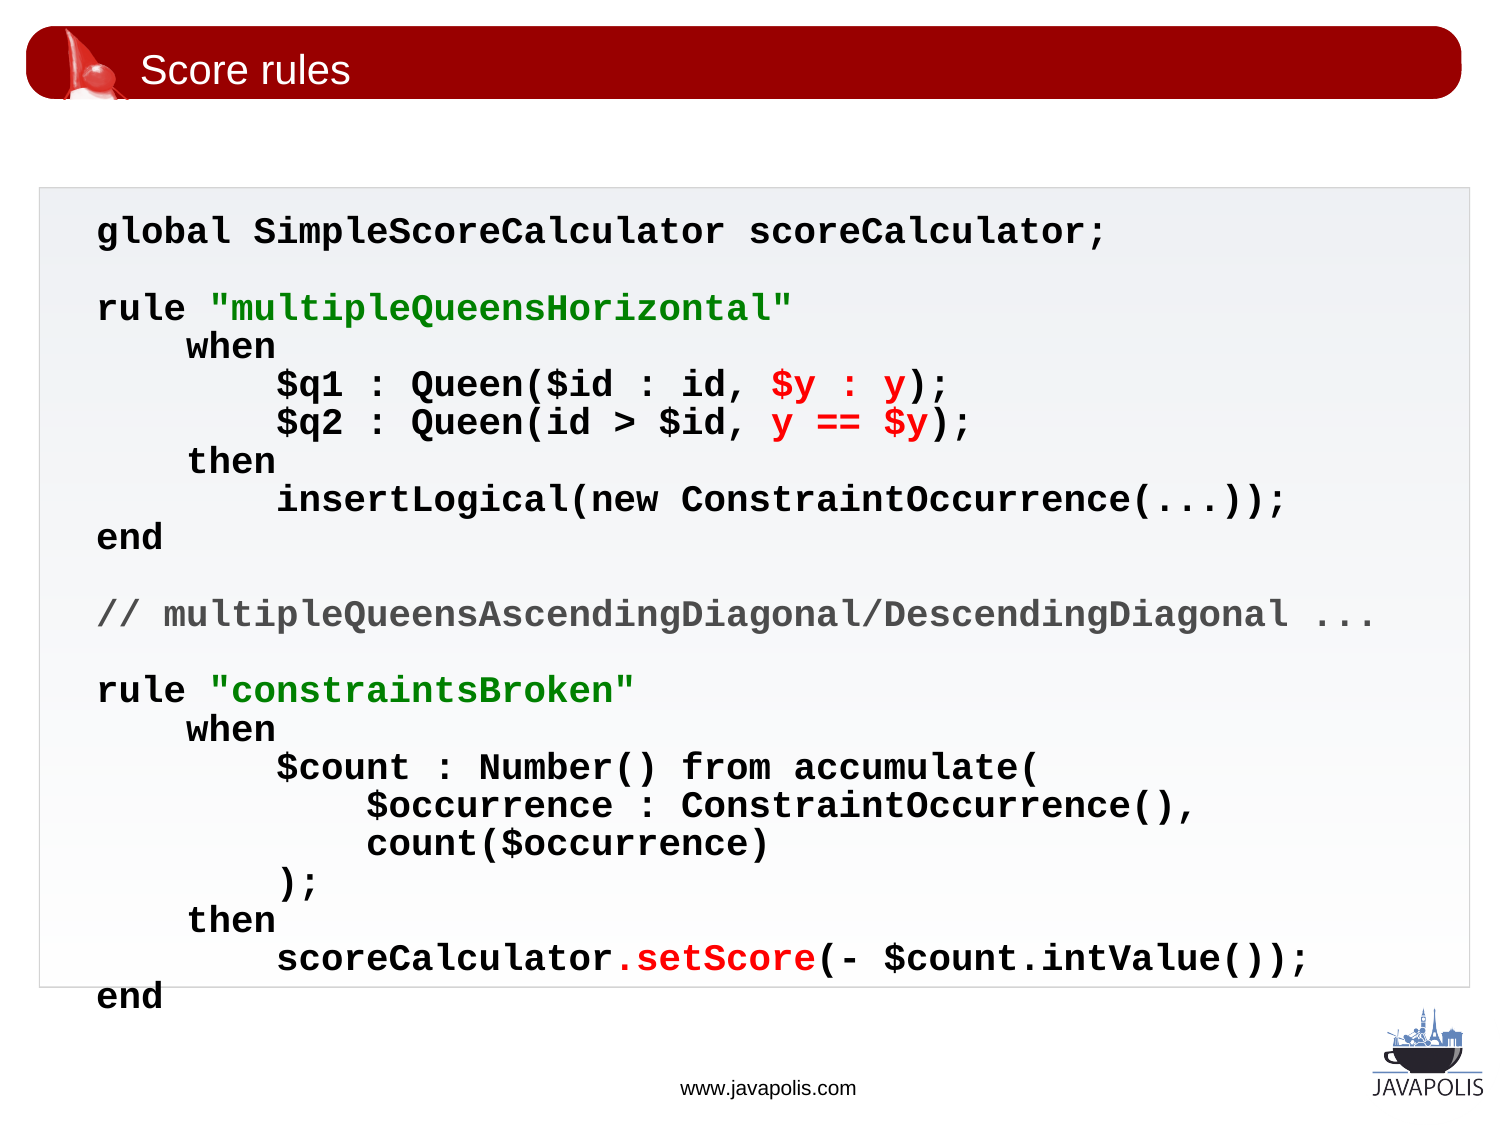

# Score rules
global SimpleScoreCalculator scoreCalculator;
rule "multipleQueensHorizontal"
 when
 $q1 : Queen($id : id, $y : y);
 $q2 : Queen(id > $id, y == $y);
 then
 insertLogical(new ConstraintOccurrence(...));
end
// multipleQueensAscendingDiagonal/DescendingDiagonal ...
rule "constraintsBroken"
 when
 $count : Number() from accumulate(
 $occurrence : ConstraintOccurrence(),
 count($occurrence)
 );
 then
 scoreCalculator.setScore(- $count.intValue());
end